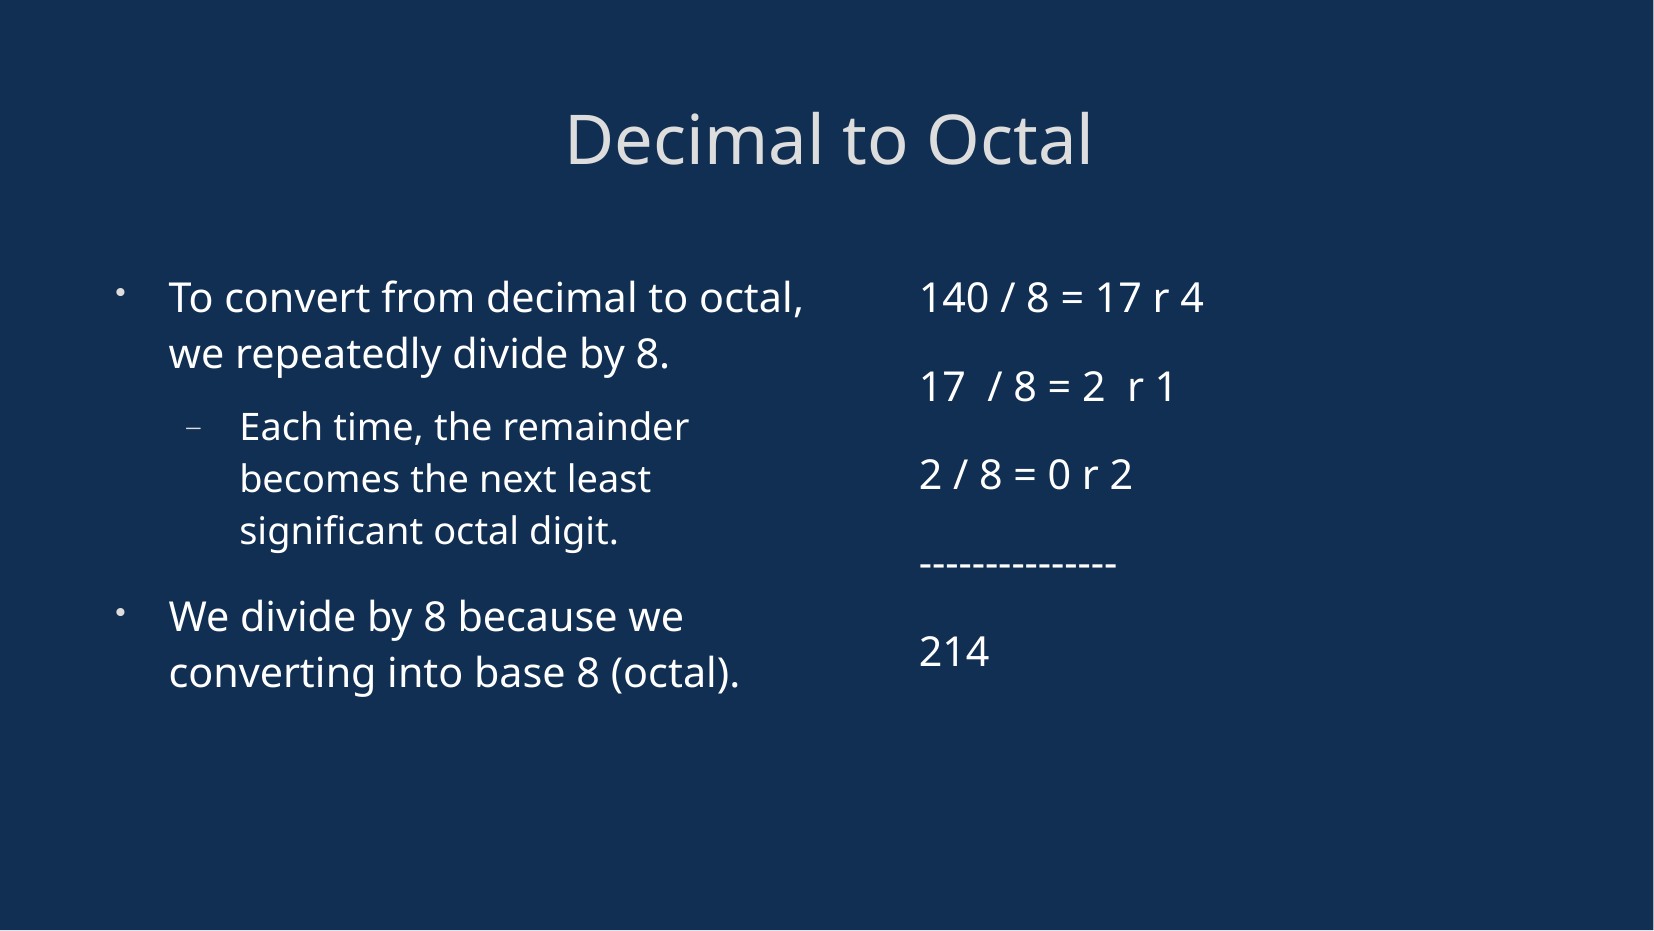

# Decimal to Octal
To convert from decimal to octal, we repeatedly divide by 8.
Each time, the remainder becomes the next least significant octal digit.
We divide by 8 because we converting into base 8 (octal).
140 / 8 = 17 r 4
17 / 8 = 2 r 1
2 / 8 = 0 r 2
---------------
214